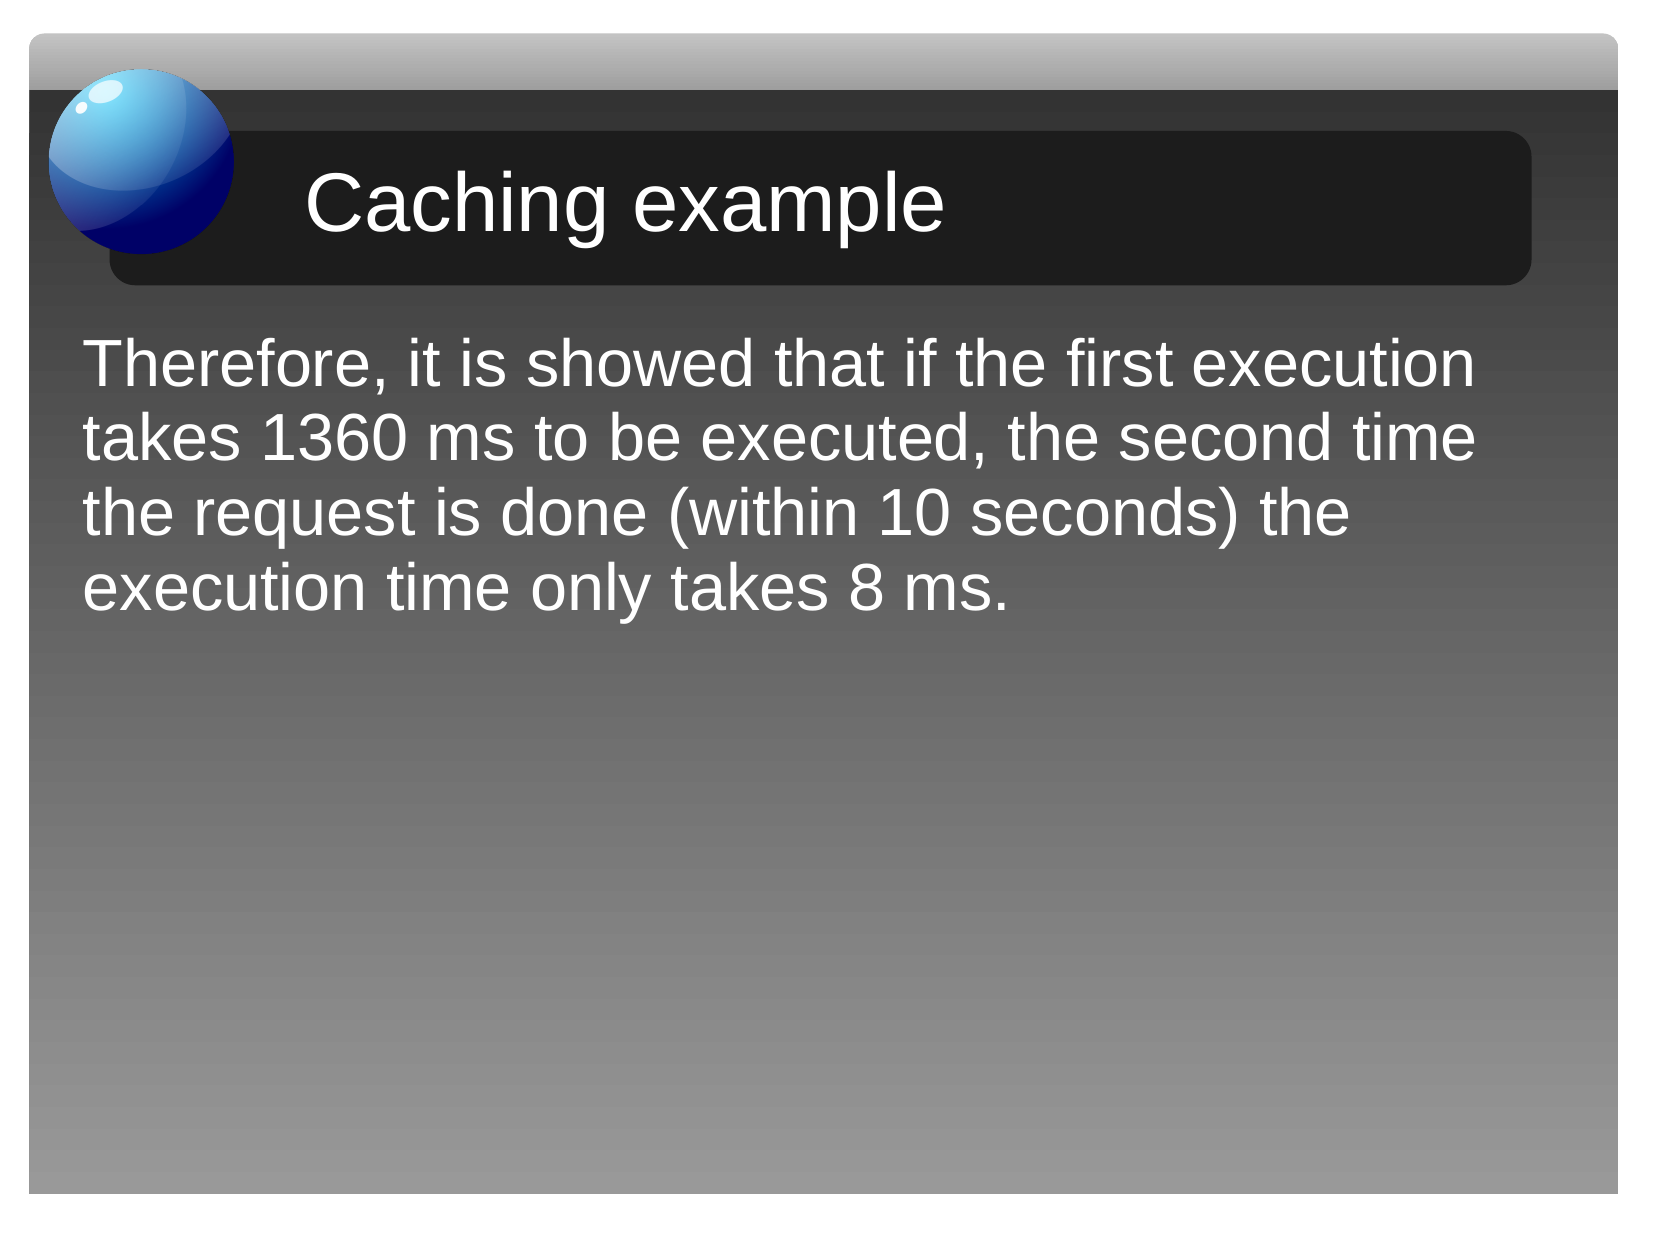

# Caching example
Therefore, it is showed that if the first execution takes 1360 ms to be executed, the second time the request is done (within 10 seconds) the execution time only takes 8 ms.